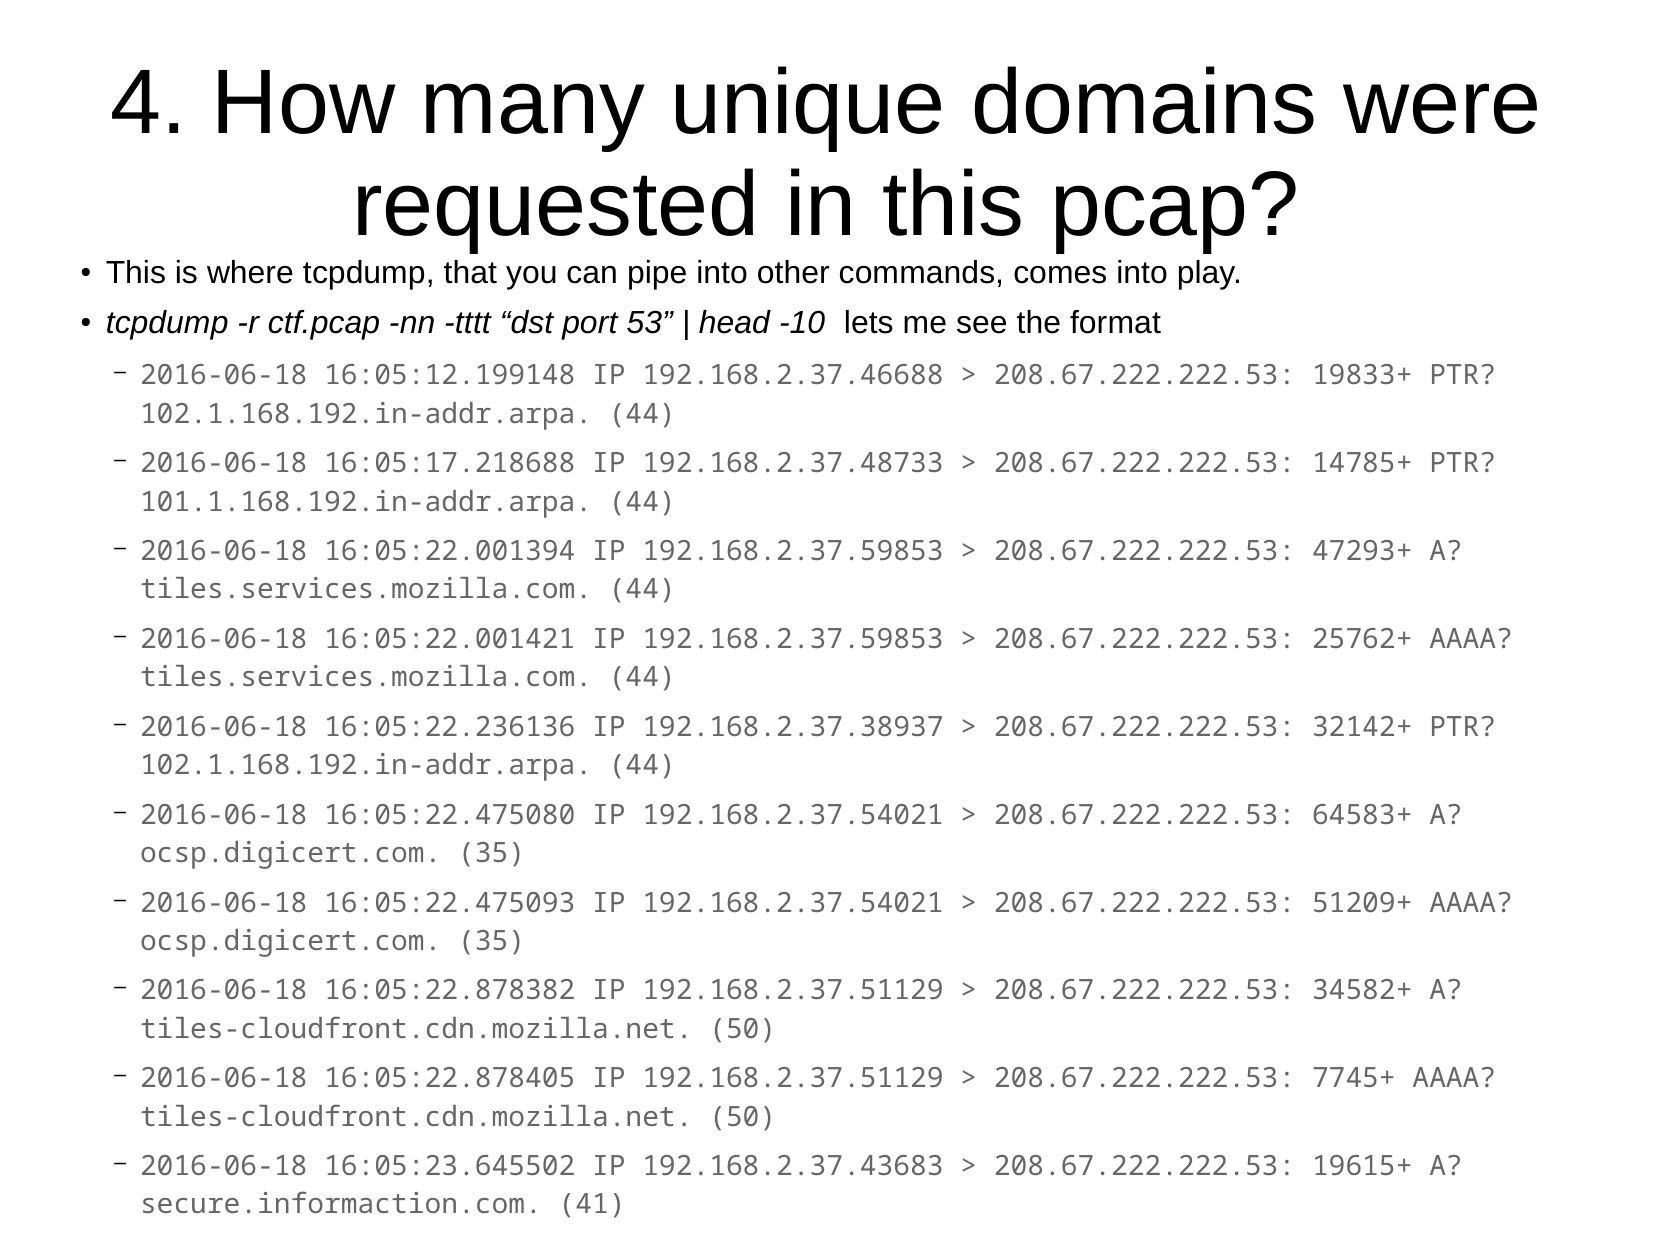

# 4. How many unique domains were requested in this pcap?
This is where tcpdump, that you can pipe into other commands, comes into play.
tcpdump -r ctf.pcap -nn -tttt “dst port 53” | head -10 lets me see the format
2016-06-18 16:05:12.199148 IP 192.168.2.37.46688 > 208.67.222.222.53: 19833+ PTR? 102.1.168.192.in-addr.arpa. (44)
2016-06-18 16:05:17.218688 IP 192.168.2.37.48733 > 208.67.222.222.53: 14785+ PTR? 101.1.168.192.in-addr.arpa. (44)
2016-06-18 16:05:22.001394 IP 192.168.2.37.59853 > 208.67.222.222.53: 47293+ A? tiles.services.mozilla.com. (44)
2016-06-18 16:05:22.001421 IP 192.168.2.37.59853 > 208.67.222.222.53: 25762+ AAAA? tiles.services.mozilla.com. (44)
2016-06-18 16:05:22.236136 IP 192.168.2.37.38937 > 208.67.222.222.53: 32142+ PTR? 102.1.168.192.in-addr.arpa. (44)
2016-06-18 16:05:22.475080 IP 192.168.2.37.54021 > 208.67.222.222.53: 64583+ A? ocsp.digicert.com. (35)
2016-06-18 16:05:22.475093 IP 192.168.2.37.54021 > 208.67.222.222.53: 51209+ AAAA? ocsp.digicert.com. (35)
2016-06-18 16:05:22.878382 IP 192.168.2.37.51129 > 208.67.222.222.53: 34582+ A? tiles-cloudfront.cdn.mozilla.net. (50)
2016-06-18 16:05:22.878405 IP 192.168.2.37.51129 > 208.67.222.222.53: 7745+ AAAA? tiles-cloudfront.cdn.mozilla.net. (50)
2016-06-18 16:05:23.645502 IP 192.168.2.37.43683 > 208.67.222.222.53: 19615+ A? secure.informaction.com. (41)